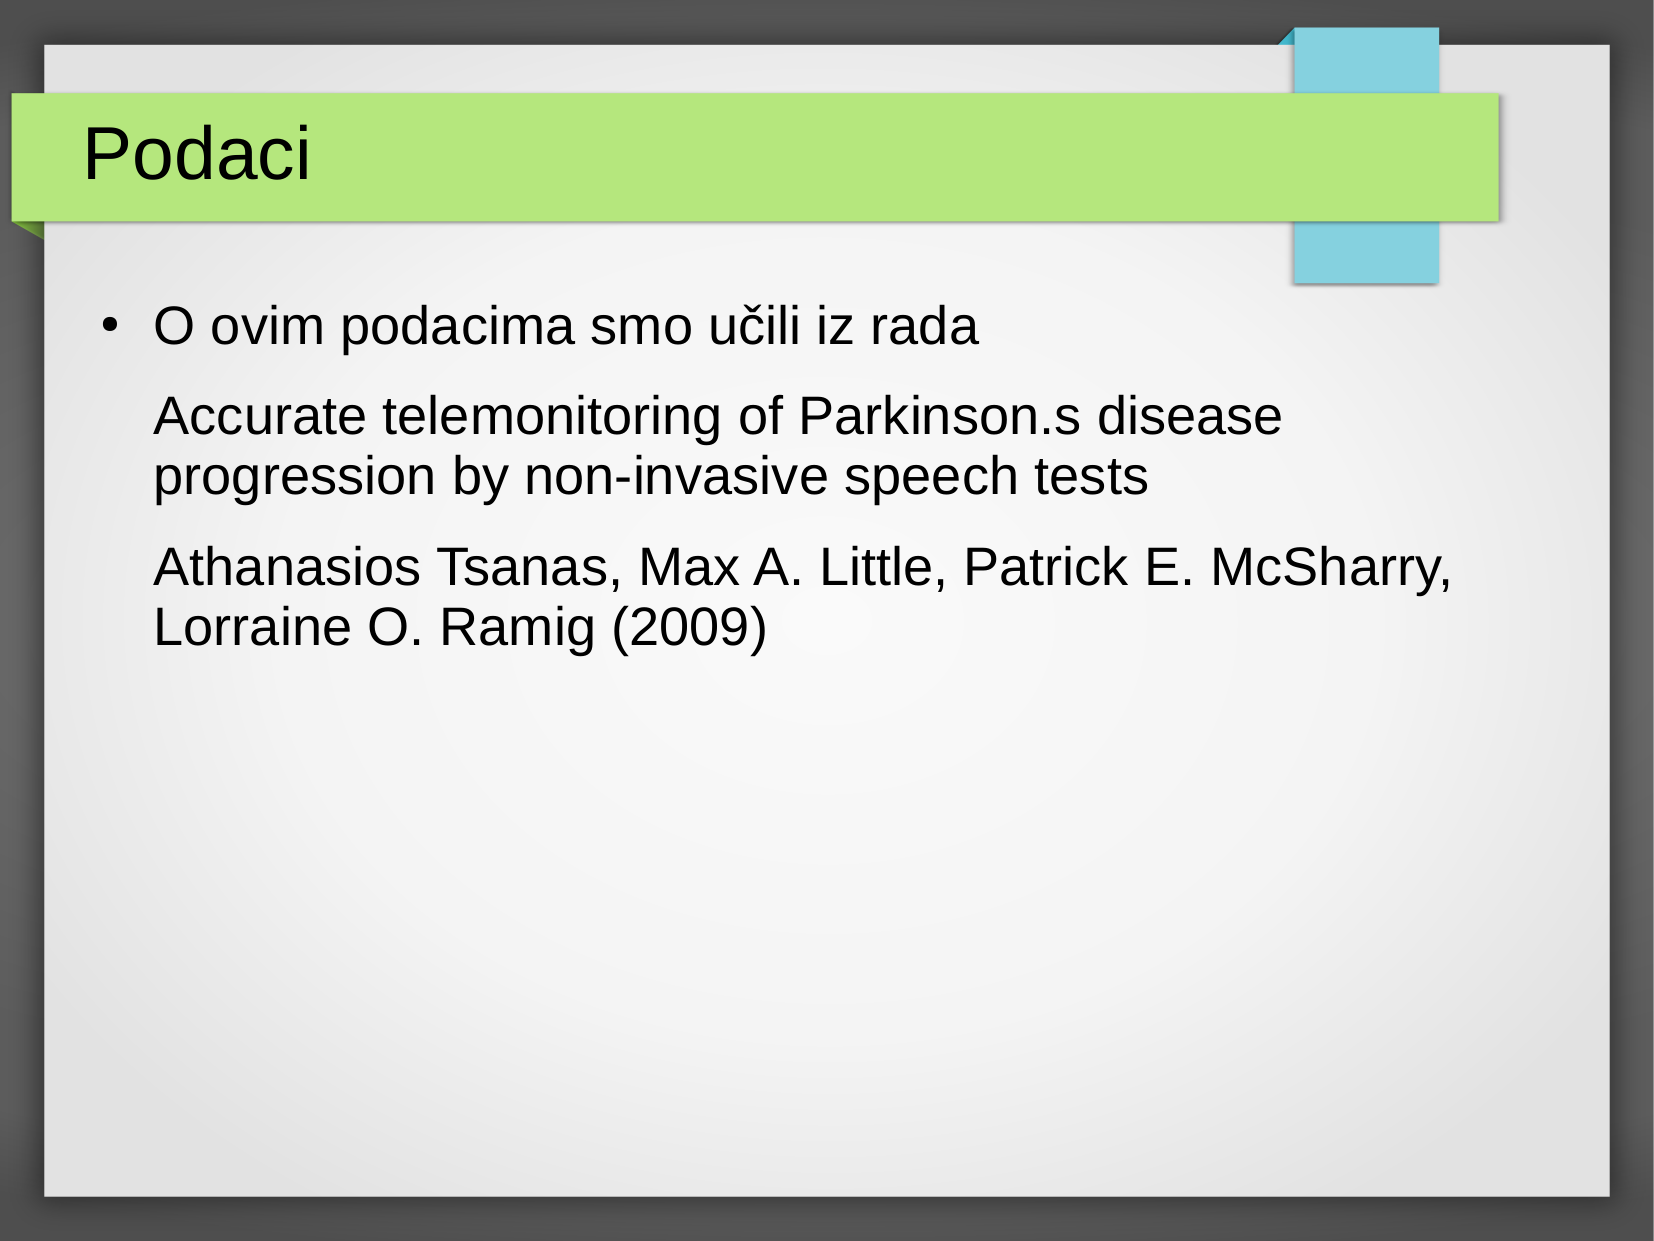

# Podaci
O ovim podacima smo učili iz rada
Accurate telemonitoring of Parkinson.s disease progression by non-invasive speech tests
Athanasios Tsanas, Max A. Little, Patrick E. McSharry, Lorraine O. Ramig (2009)